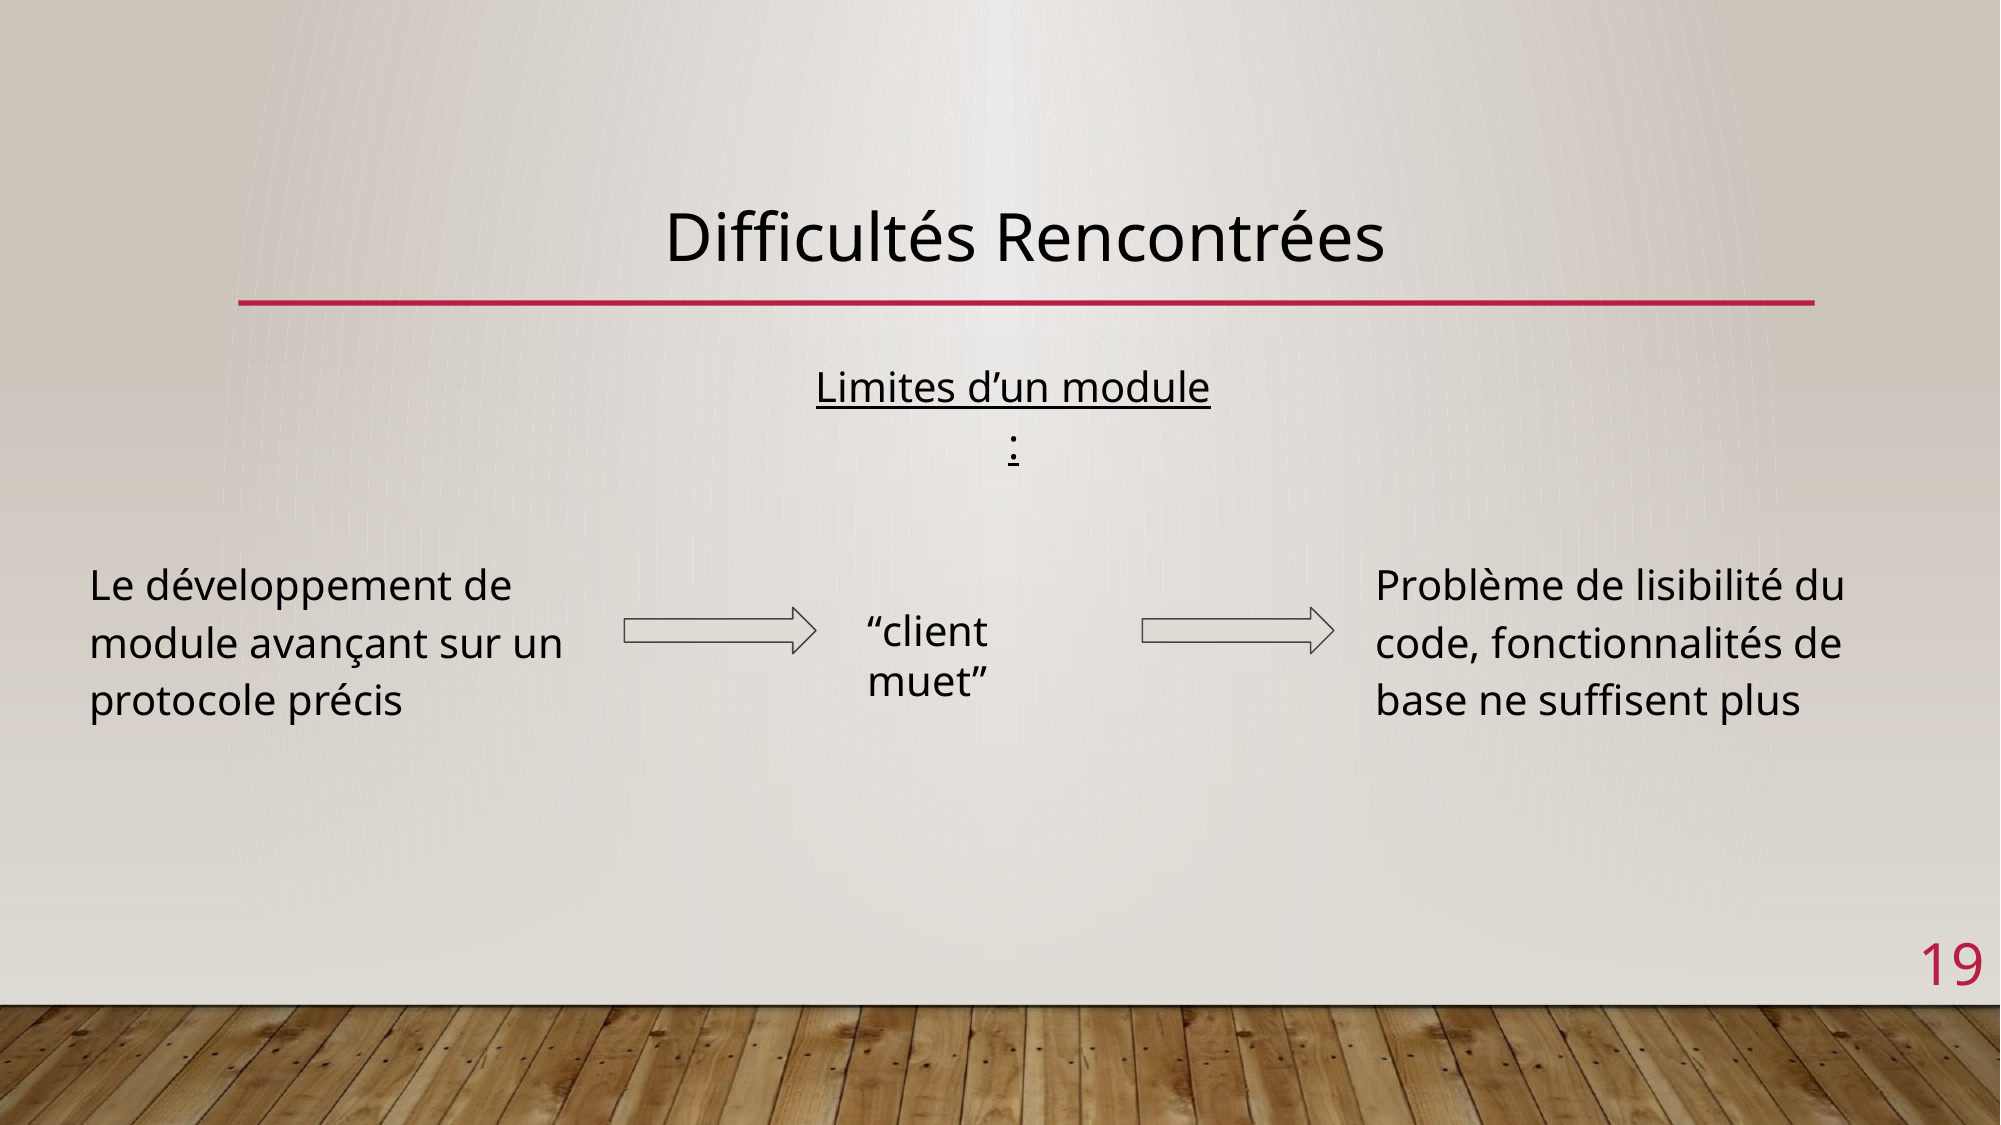

# Difficultés Rencontrées
Limites d’un module :
Le développement de module avançant sur un protocole précis
Problème de lisibilité du code, fonctionnalités de base ne suffisent plus
“client muet”